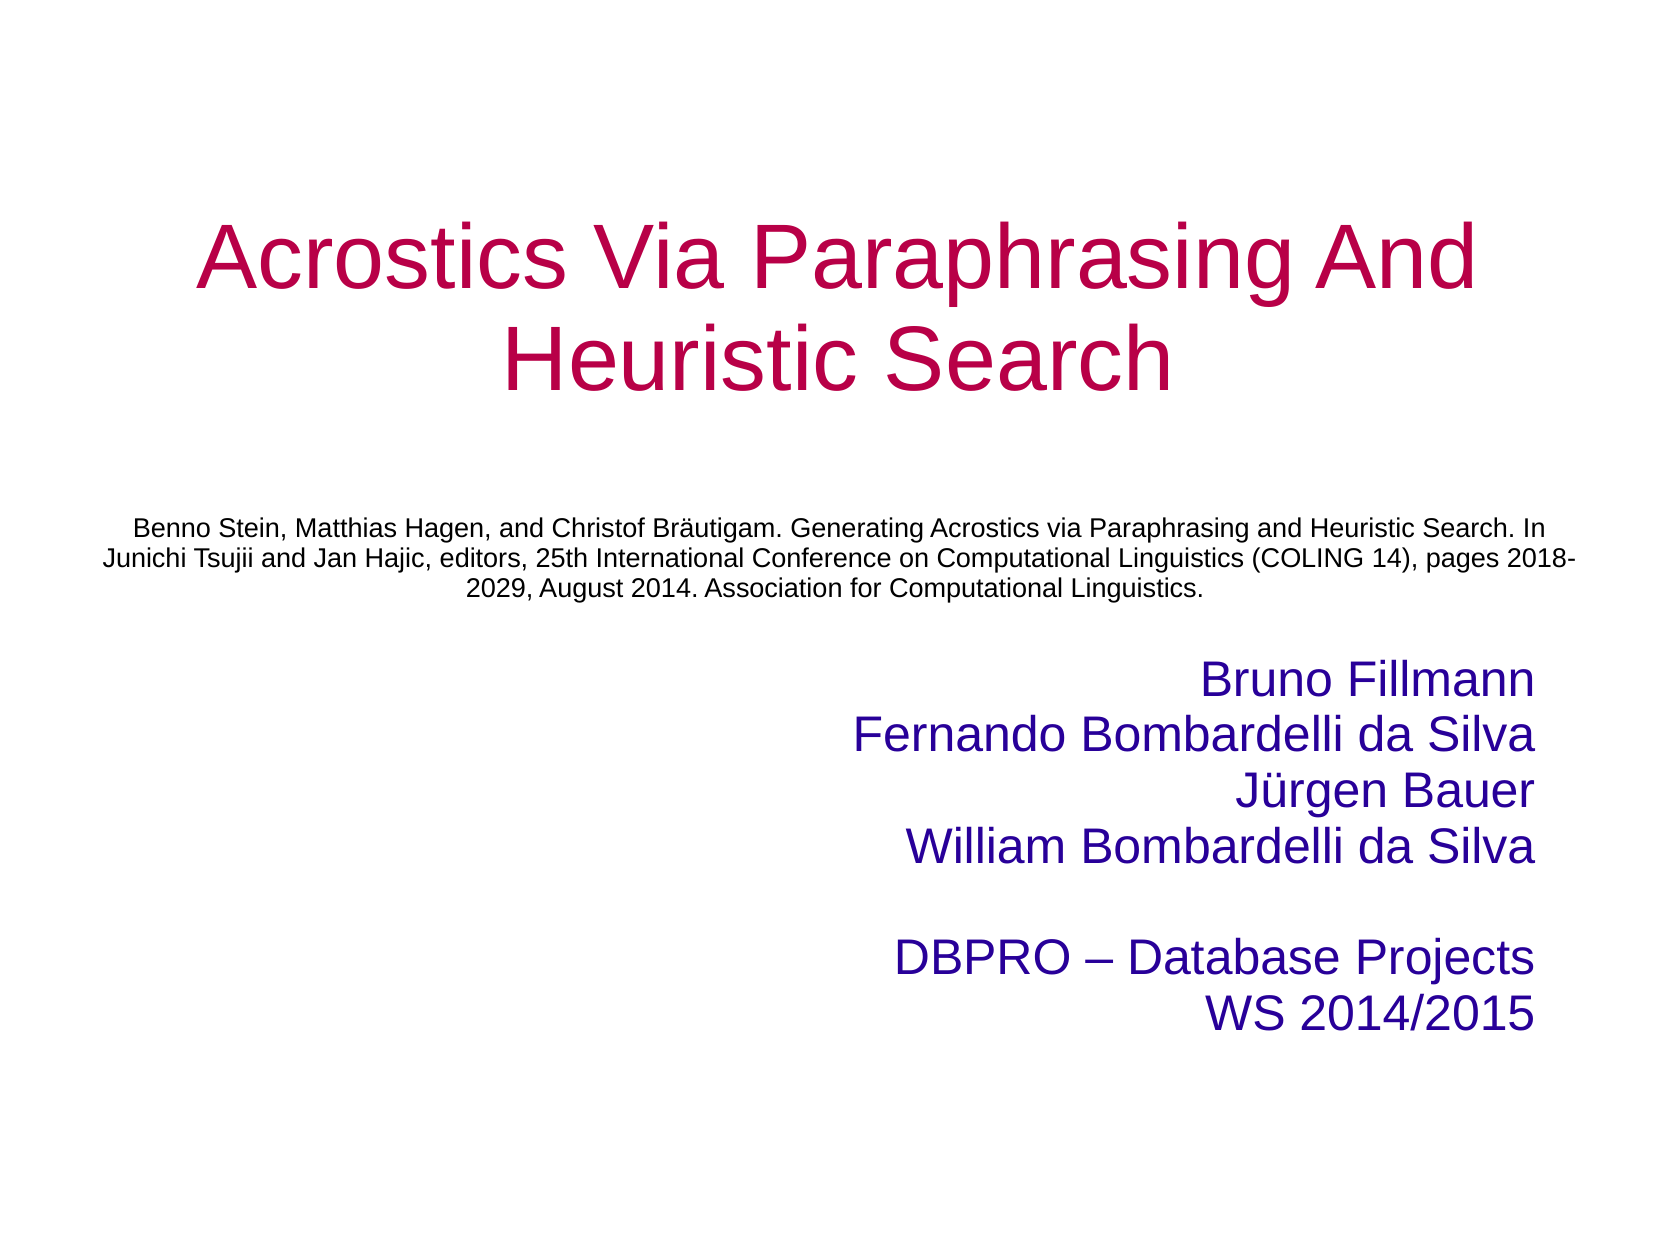

# Acrostics Via Paraphrasing And Heuristic Search Benno Stein, Matthias Hagen, and Christof Bräutigam. Generating Acrostics via Paraphrasing and Heuristic Search. In Junichi Tsujii and Jan Hajic, editors, 25th International Conference on Computational Linguistics (COLING 14), pages 2018-2029, August 2014. Association for Computational Linguistics.
Bruno Fillmann
Fernando Bombardelli da Silva
Jürgen Bauer
William Bombardelli da Silva
DBPRO – Database Projects
WS 2014/2015